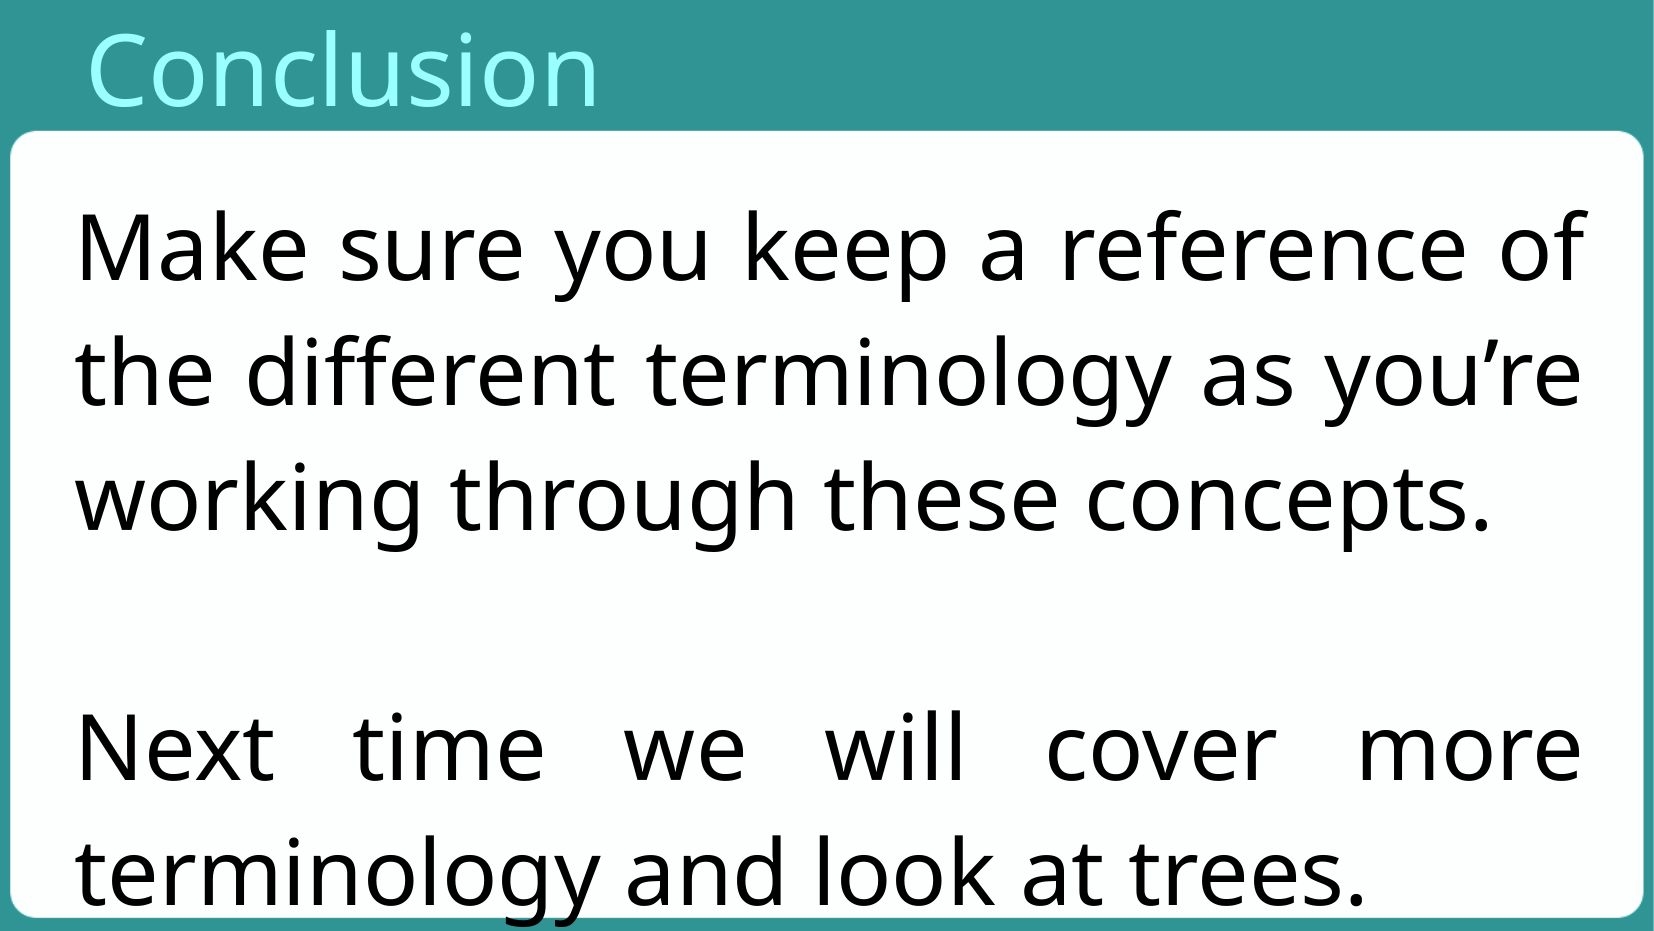

# Conclusion
Make sure you keep a reference of the different terminology as you’re working through these concepts.
Next time we will cover more terminology and look at trees.